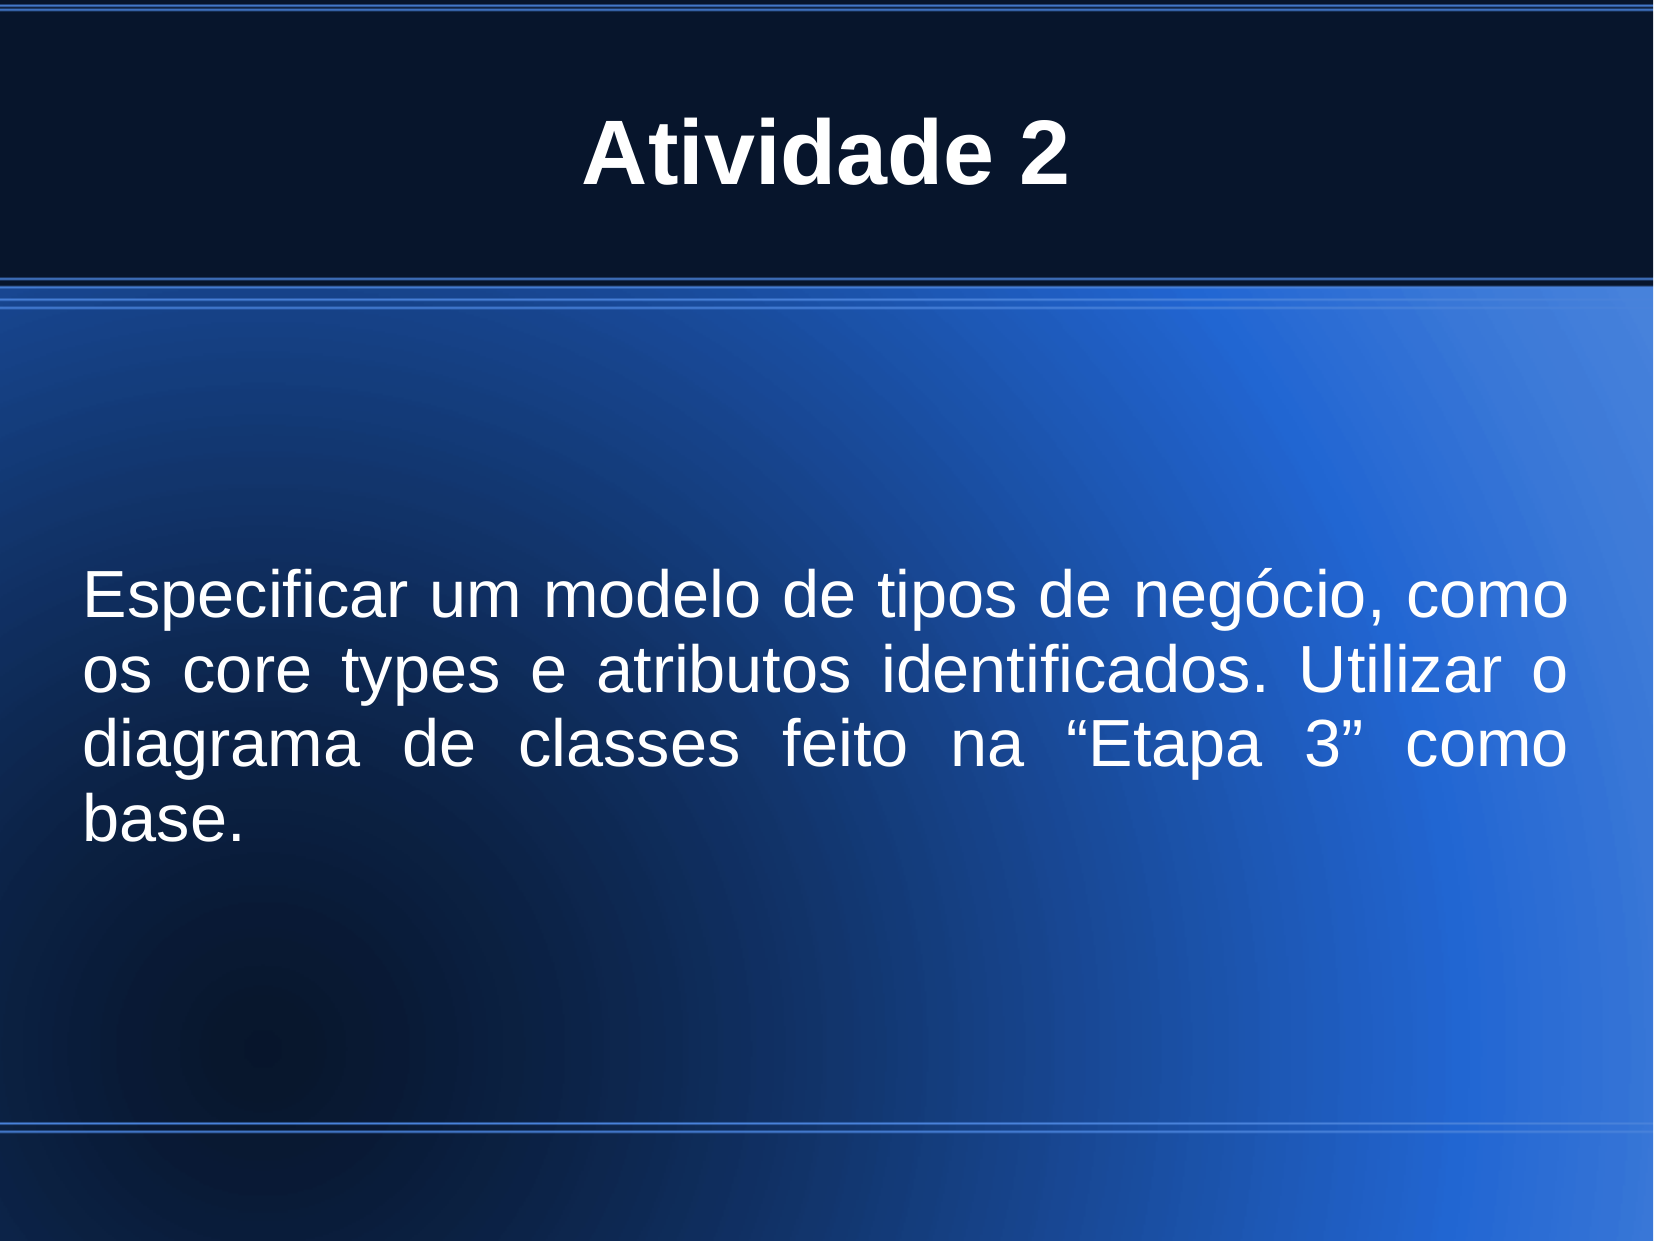

# Atividade 2
Especificar um modelo de tipos de negócio, como os core types e atributos identificados. Utilizar o diagrama de classes feito na “Etapa 3” como base.